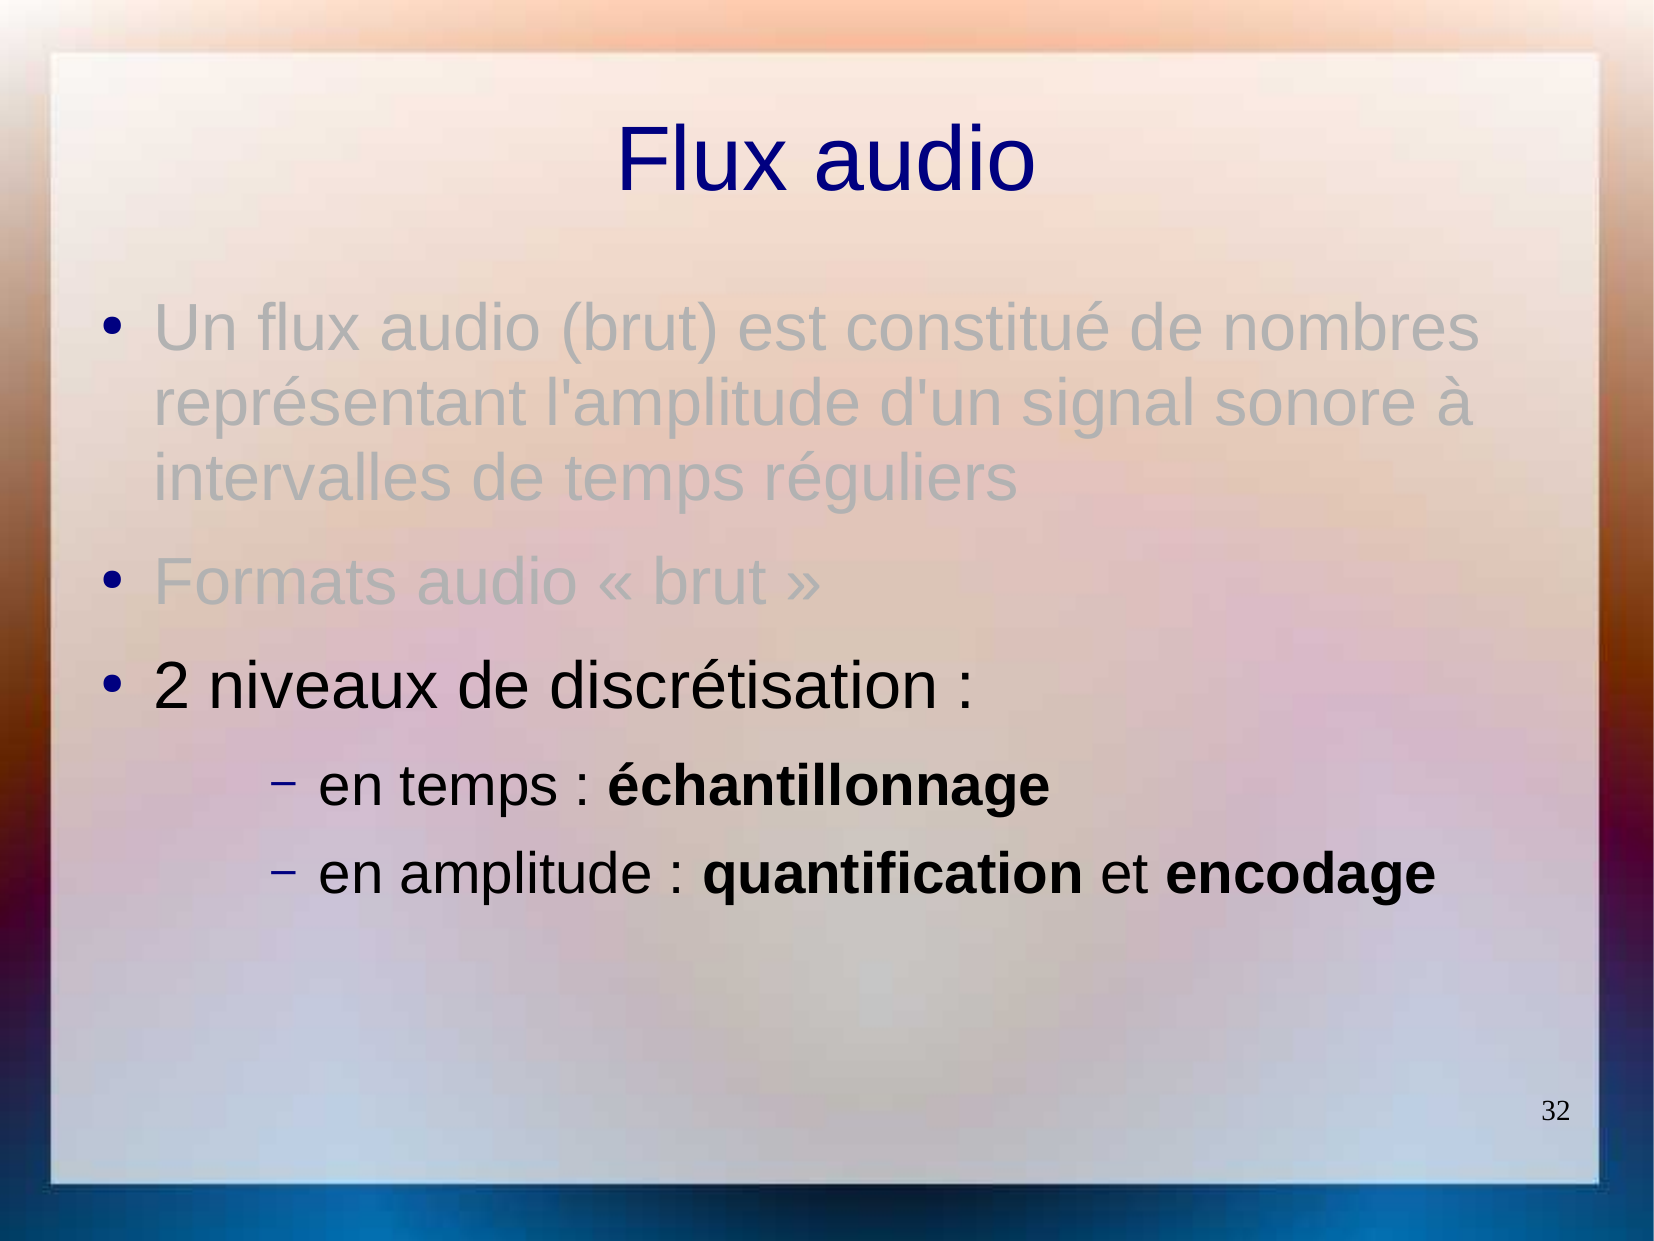

# Flux audio
Un flux audio (brut) est constitué de nombres représentant l'amplitude d'un signal sonore à intervalles de temps réguliers
Formats audio « brut »
2 niveaux de discrétisation :
en temps : échantillonnage
en amplitude : quantification et encodage
32